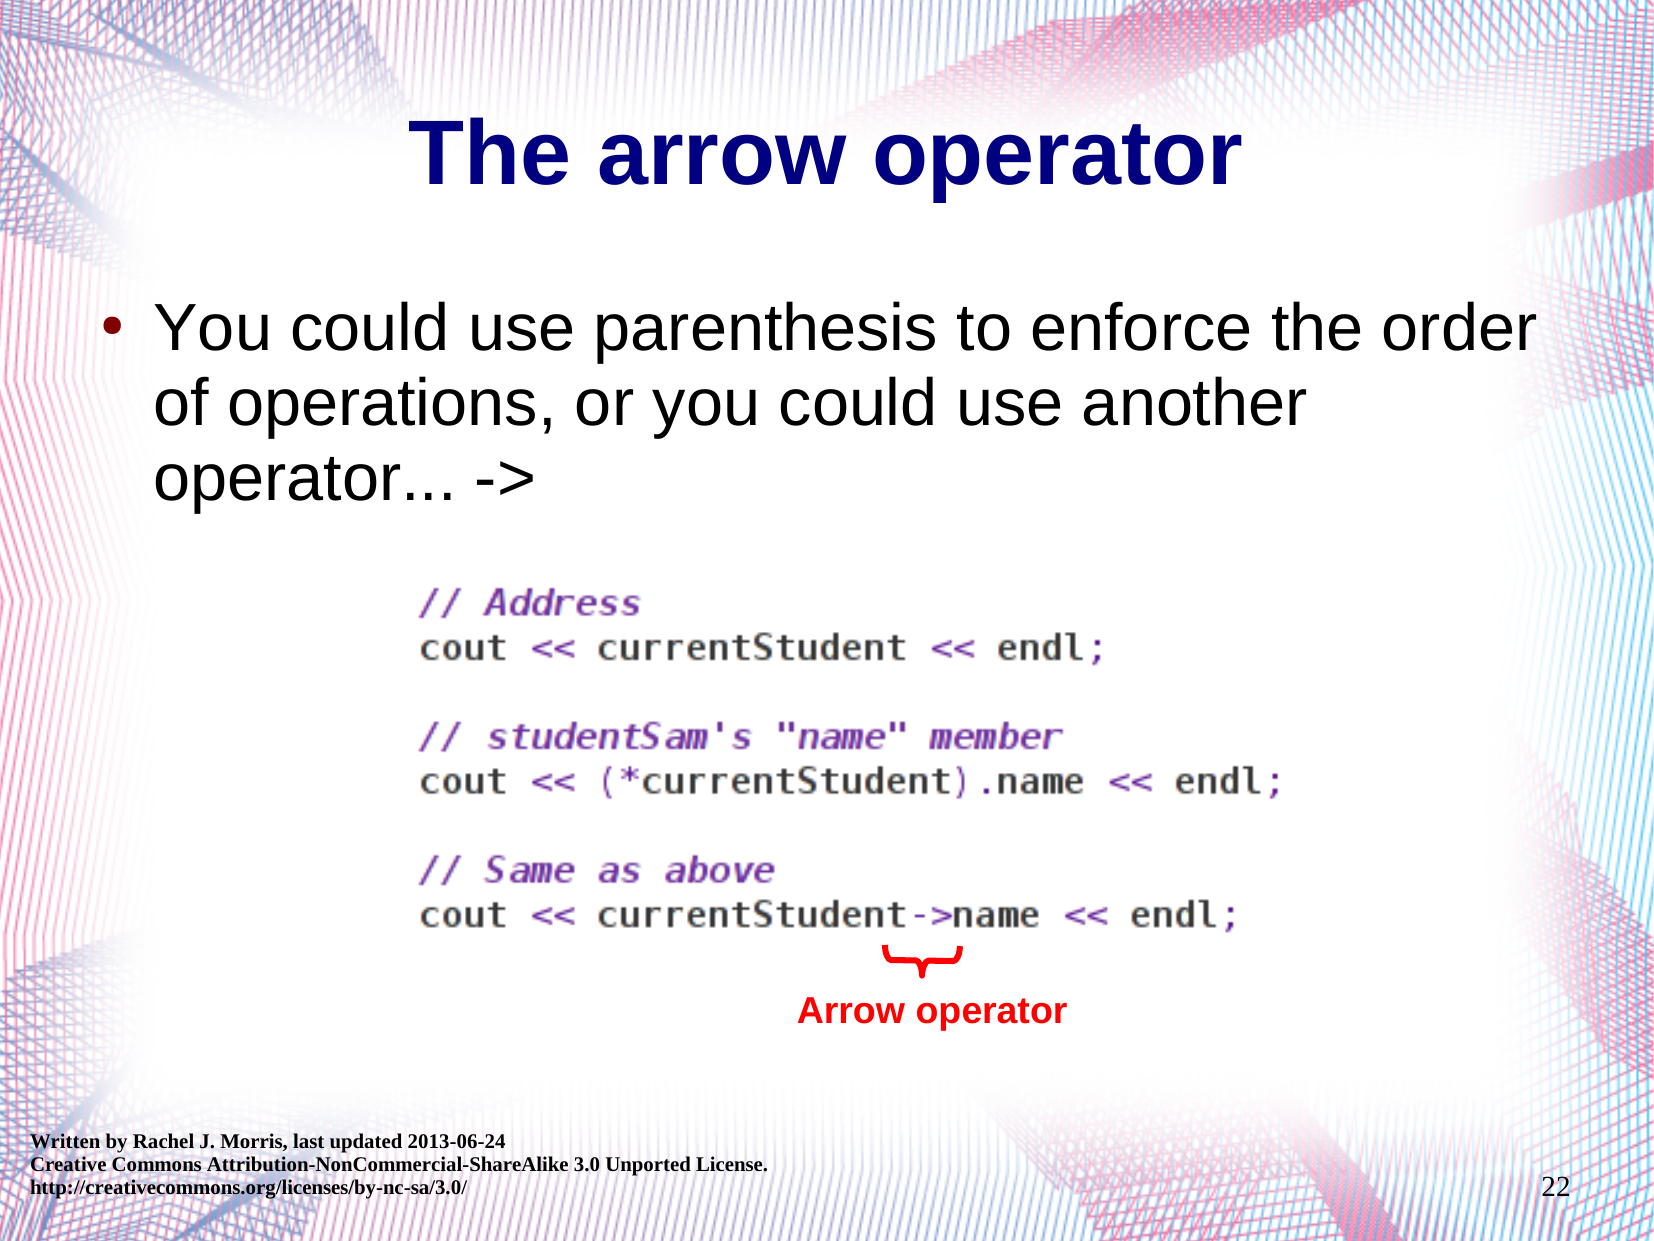

# The arrow operator
You could use parenthesis to enforce the order of operations, or you could use another operator... ->
Arrow operator
22